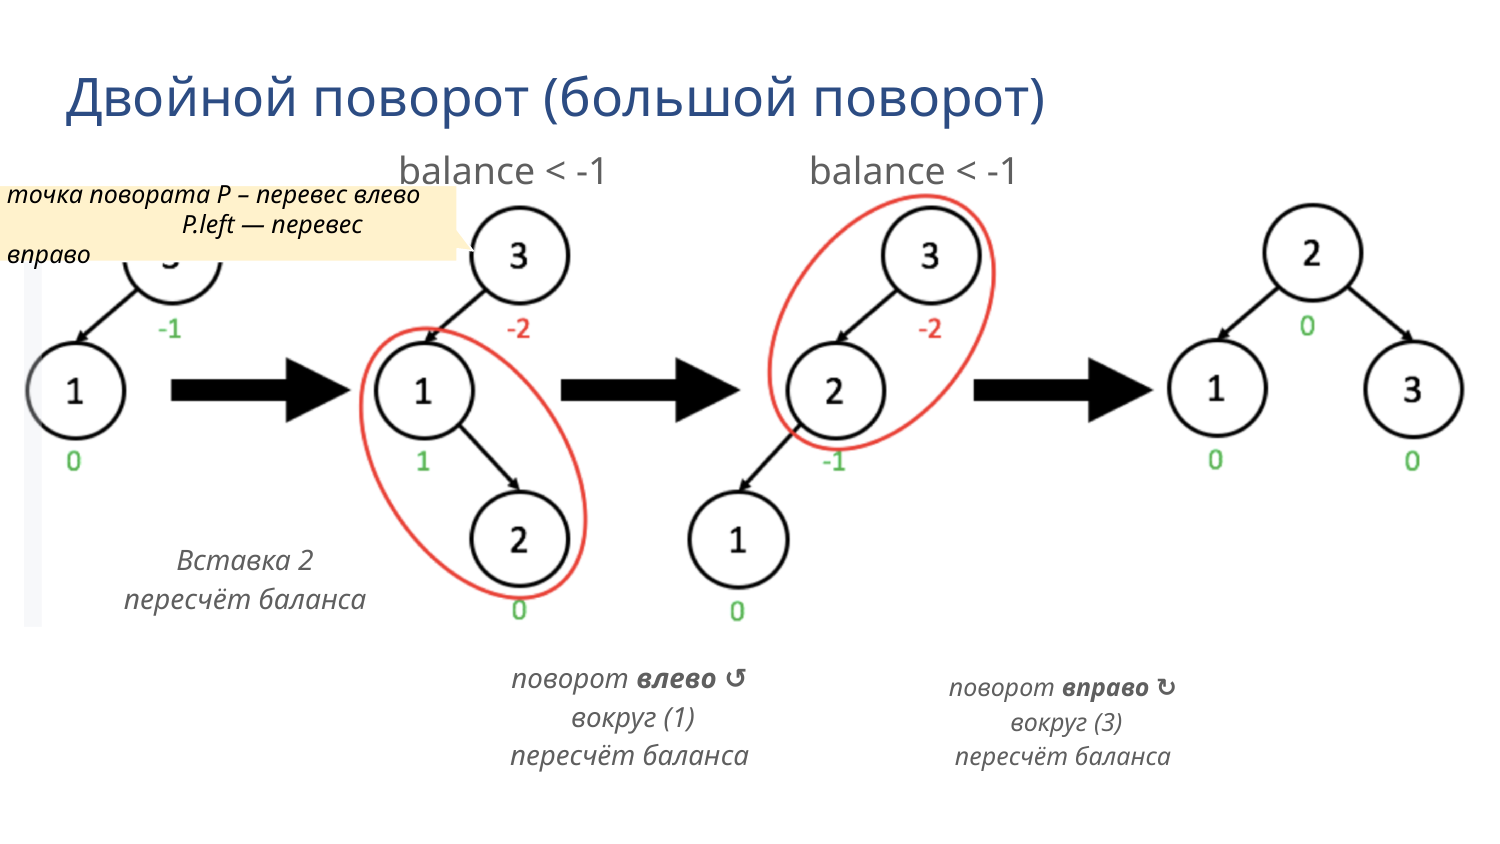

# Двойной поворот (большой поворот)
balance < -1
balance < -1
точка повората P – перевес влево
 P.left — перевес вправо
Вставка 2
пересчёт баланса
поворот влево ↺
 вокруг (1)
пересчёт баланса
поворот вправо ↻
 вокруг (3)
пересчёт баланса